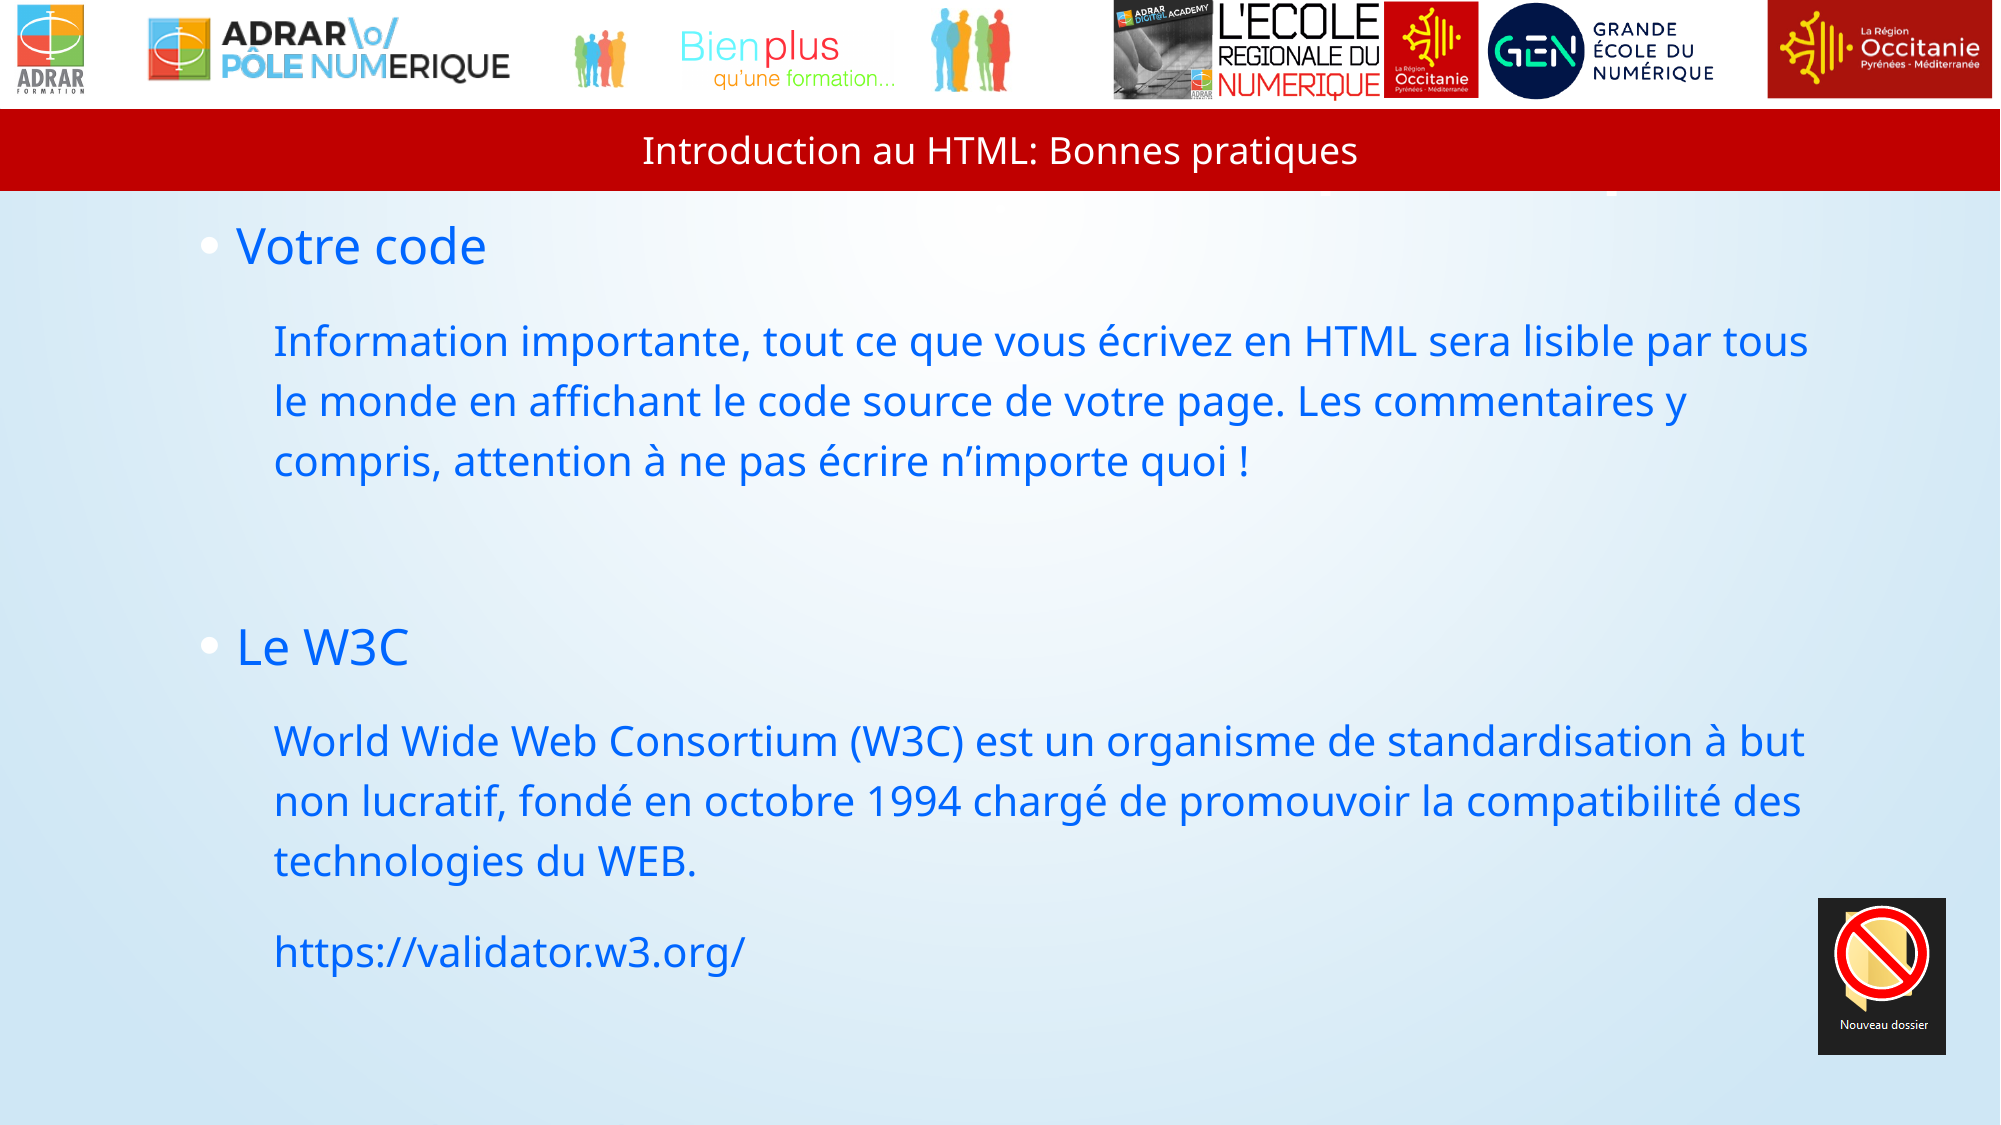

Présentation: Bonnes pratiques
Introduction au HTML: Bonnes pratiques
# Votre code
Information importante, tout ce que vous écrivez en HTML sera lisible par tous le monde en affichant le code source de votre page. Les commentaires y compris, attention à ne pas écrire n’importe quoi !
Le W3C
World Wide Web Consortium (W3C) est un organisme de standardisation à but non lucratif, fondé en octobre 1994 chargé de promouvoir la compatibilité des technologies du WEB.
https://validator.w3.org/
Espace de travail
Ne mettez pas tous vos projets sur votre bureau dans des « nouveaux dossiers ». Créez un espace de travail propre, ordonné et nommé vos fichiers et vos dossiers de manière logique.